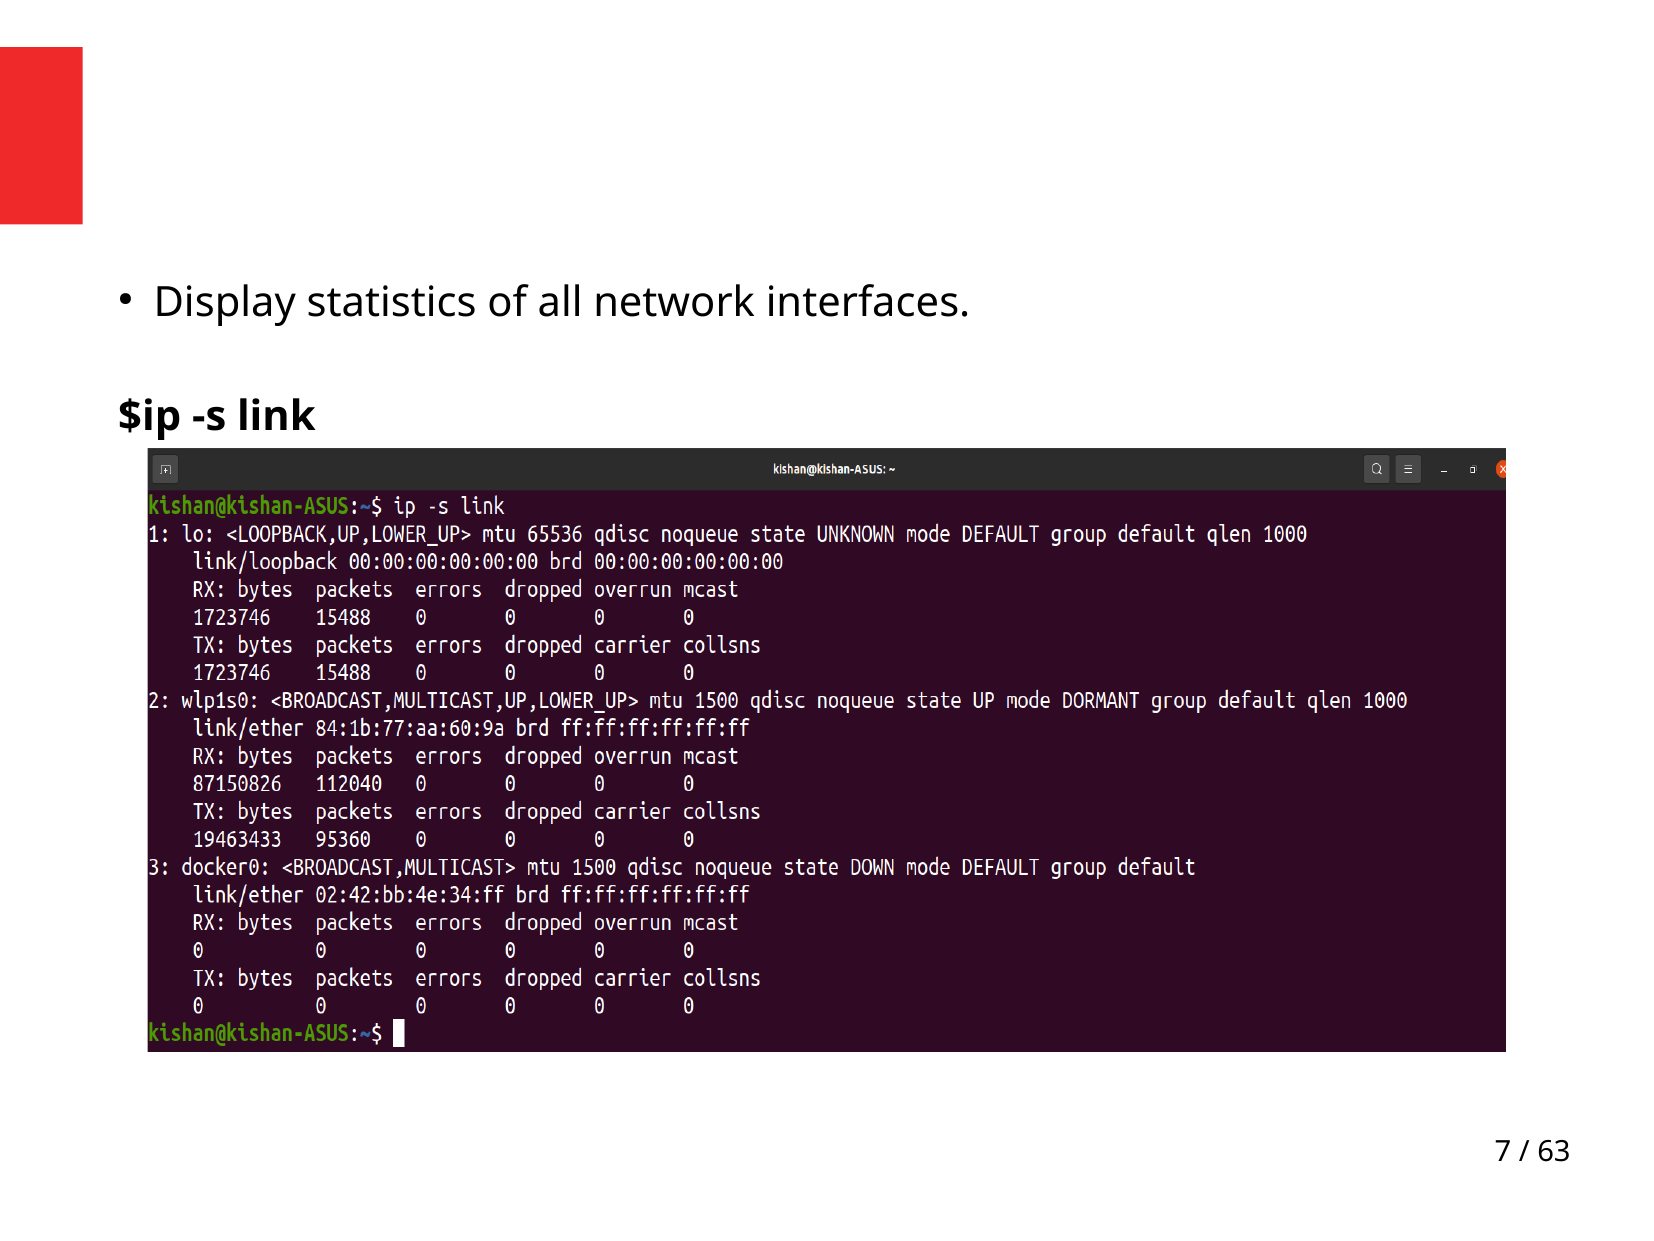

# Display statistics of all network interfaces.
$ip -s link
7